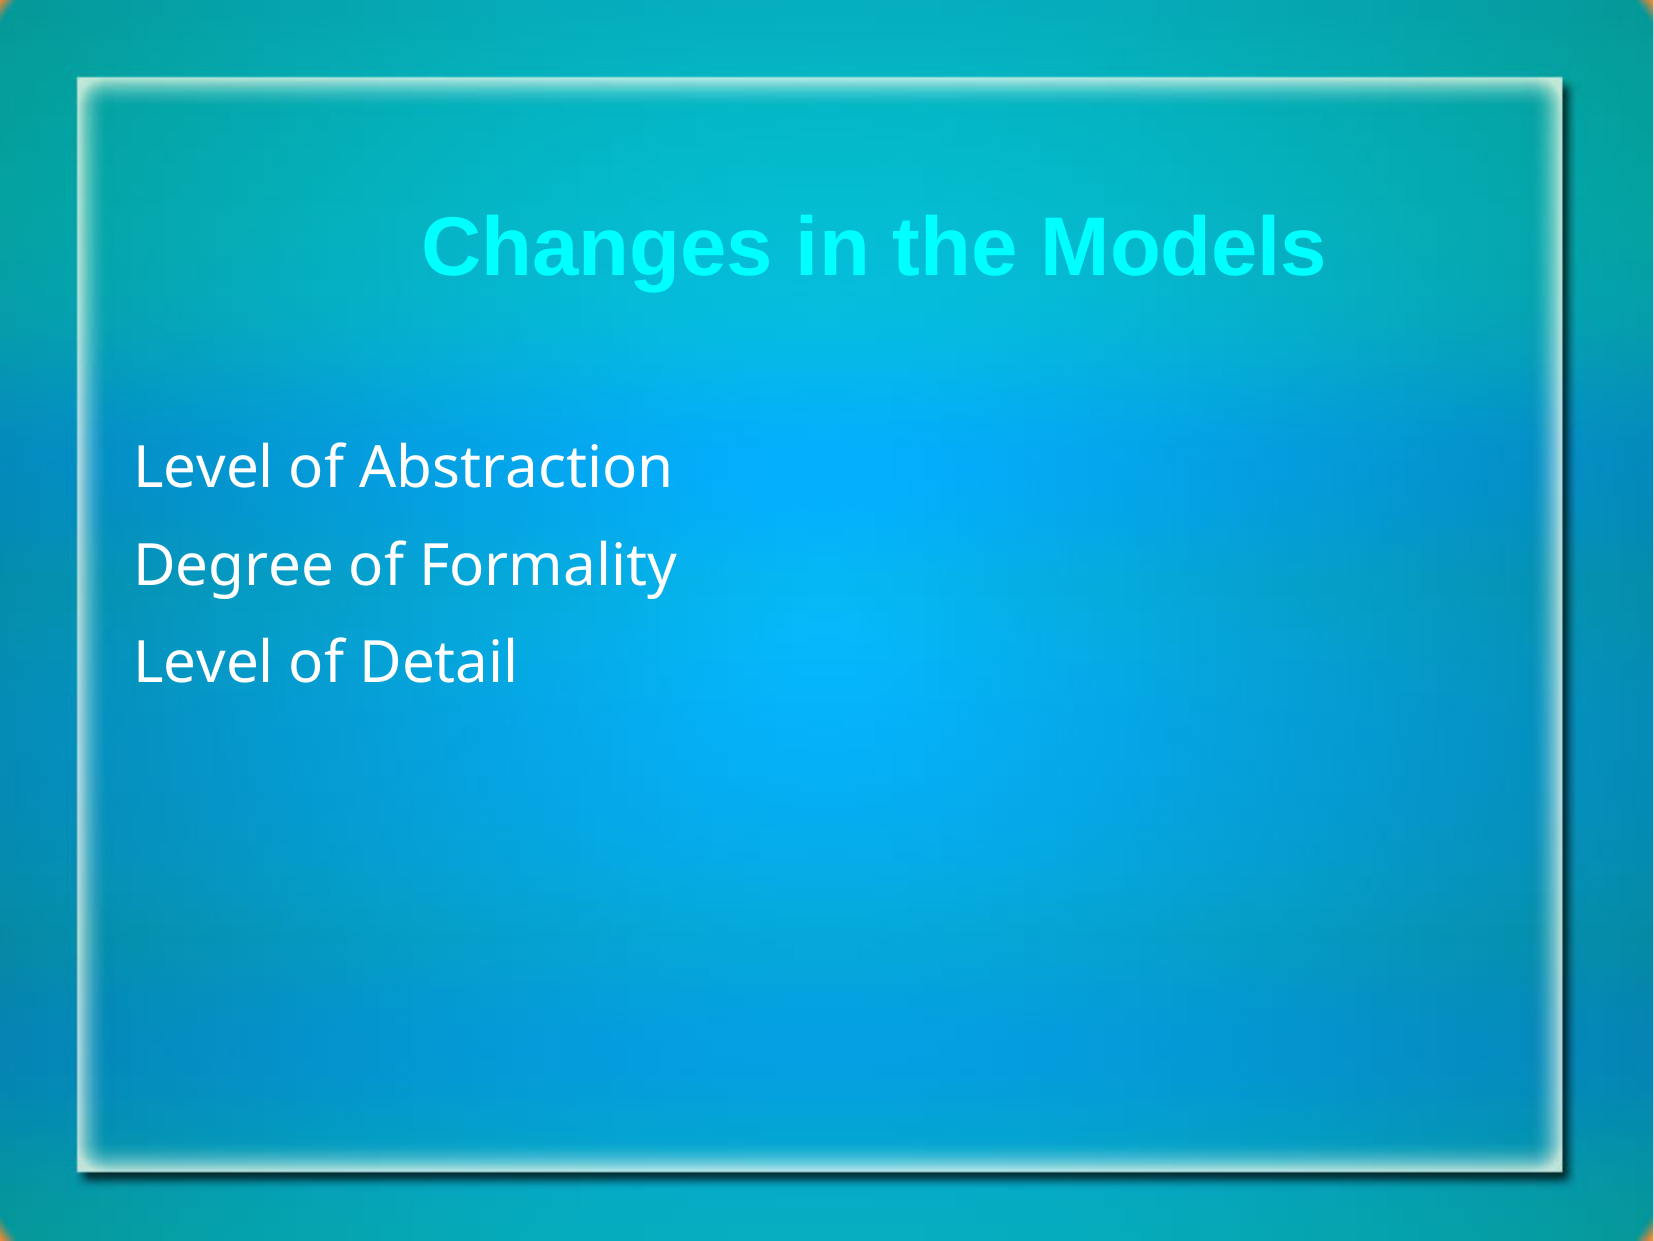

# Changes in the Models
Level of Abstraction
Degree of Formality
Level of Detail